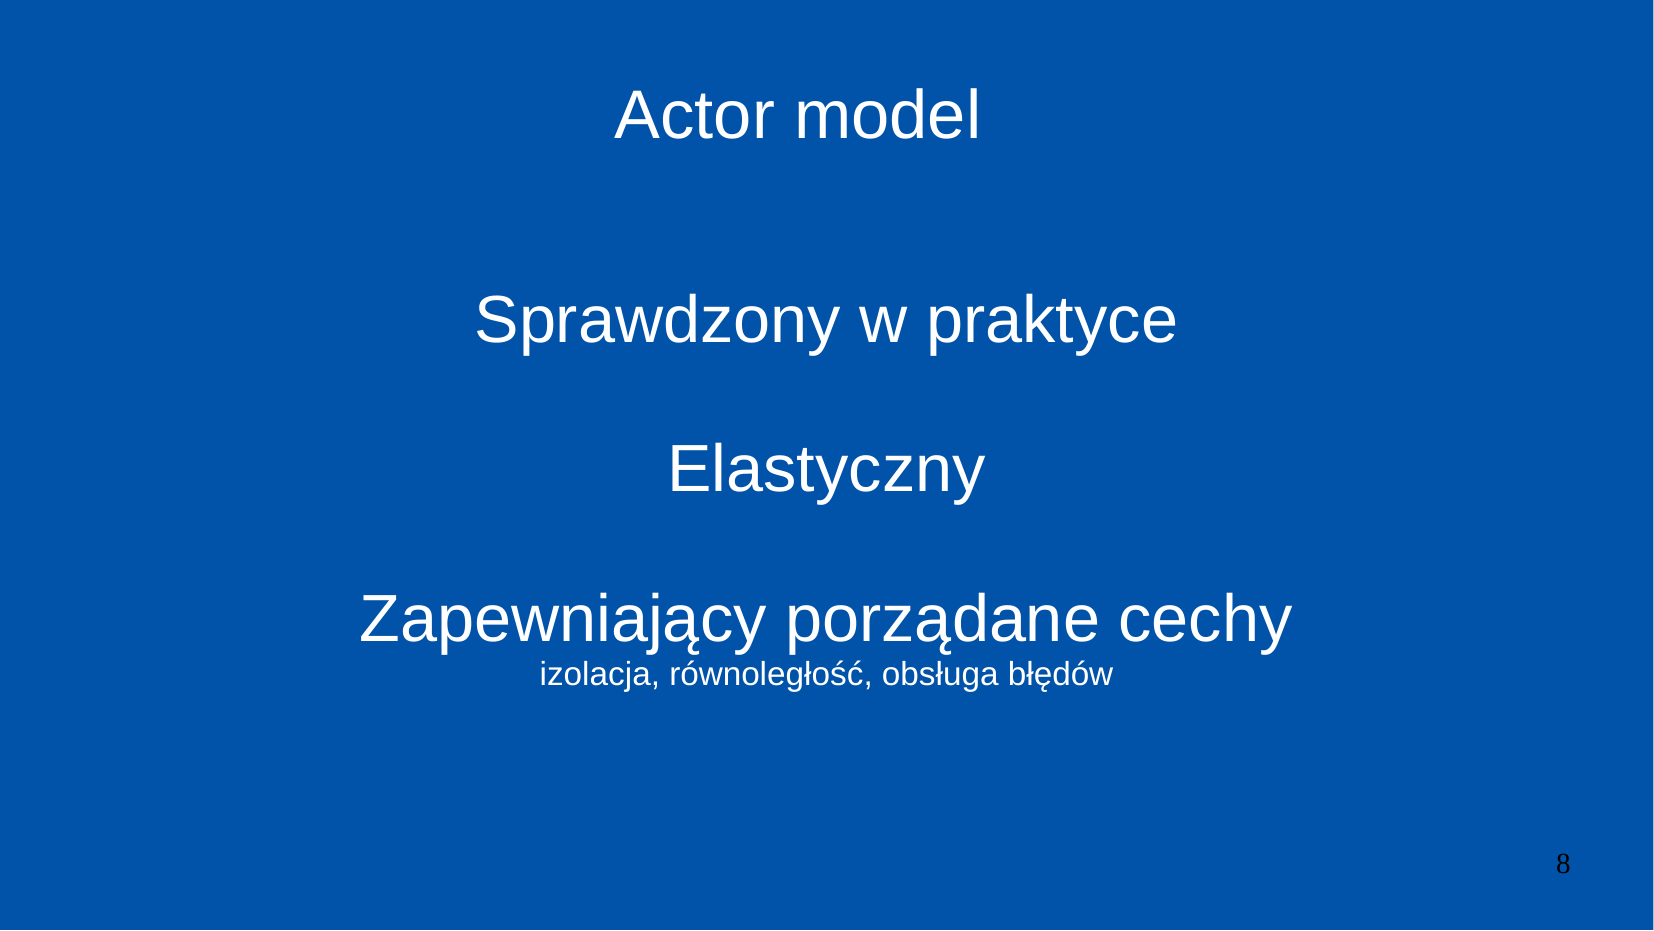

# Actor model
Sprawdzony w praktyce
Elastyczny
Zapewniający porządane cechy
izolacja, równoległość, obsługa błędów
8